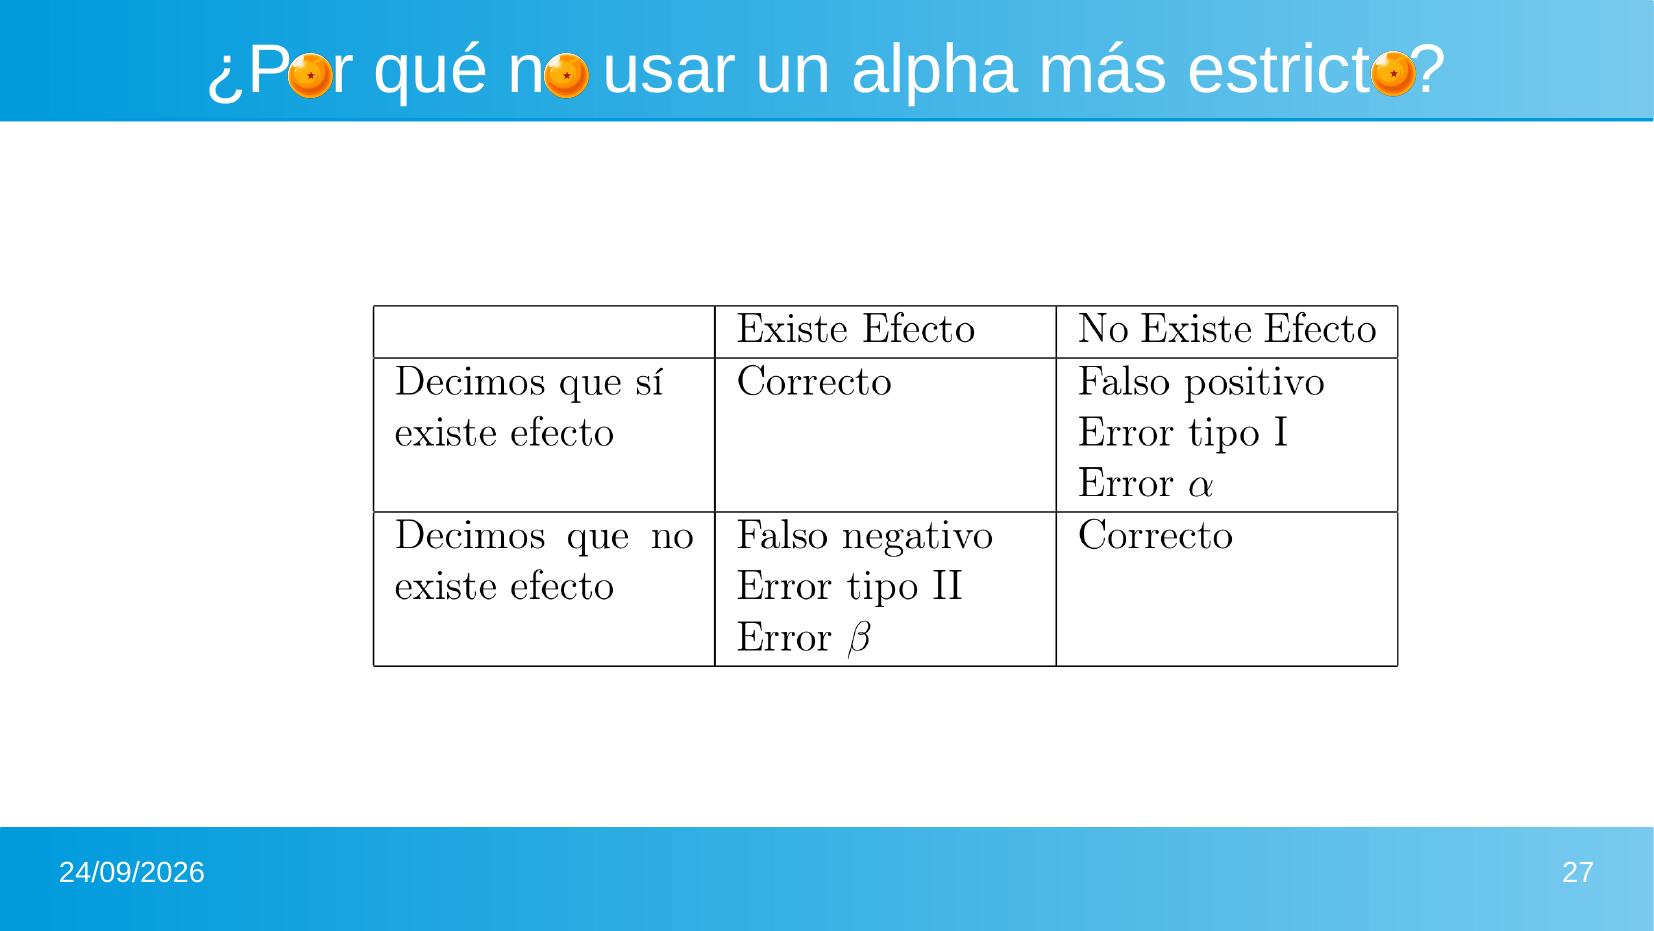

# ¿Por qué no usar un alpha más estricto?
27